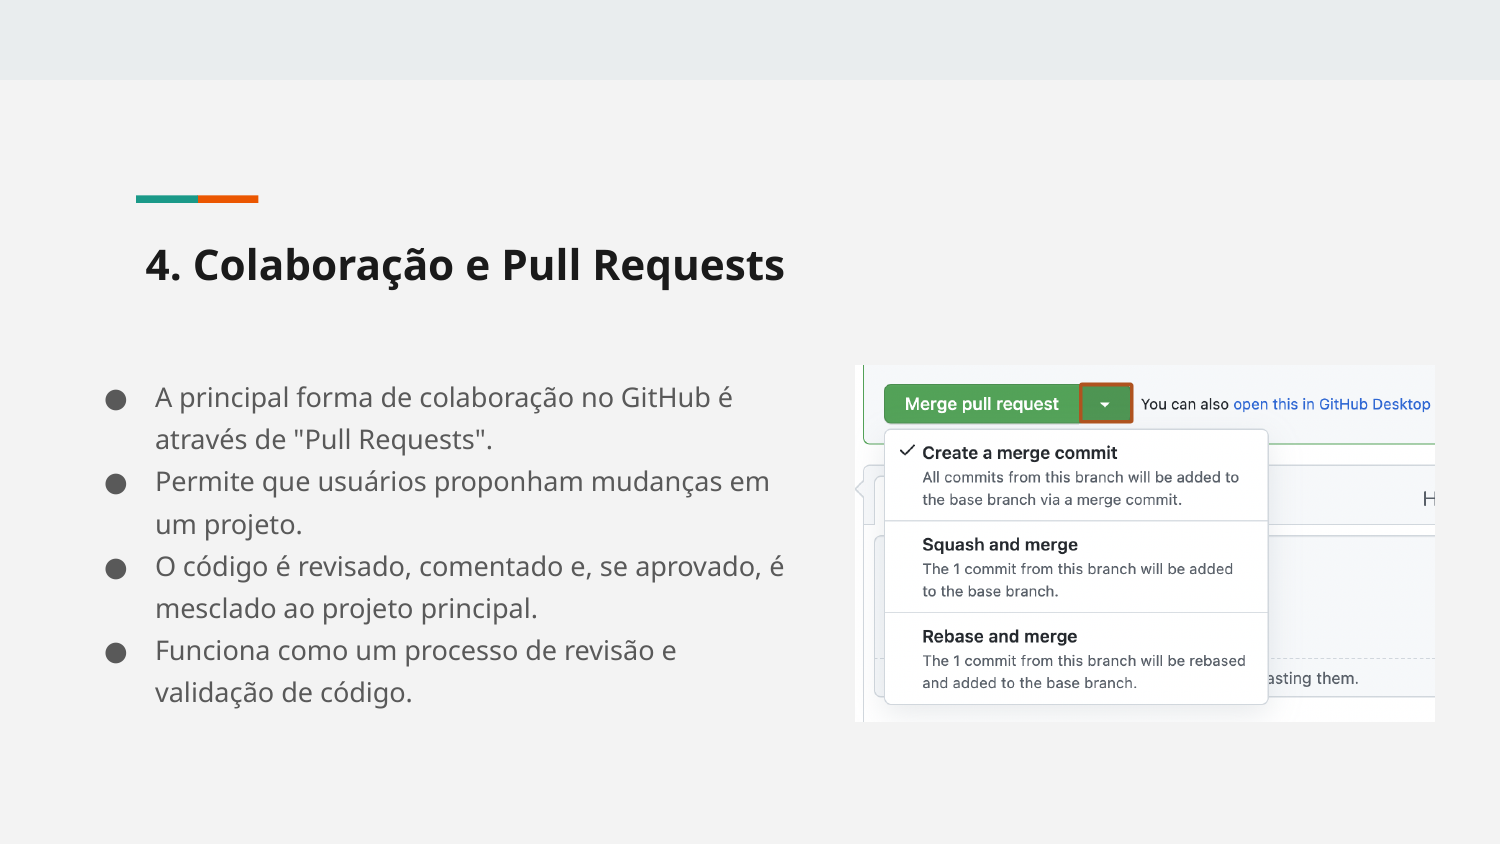

# 4. Colaboração e Pull Requests
A principal forma de colaboração no GitHub é através de "Pull Requests".
Permite que usuários proponham mudanças em um projeto.
O código é revisado, comentado e, se aprovado, é mesclado ao projeto principal.
Funciona como um processo de revisão e validação de código.